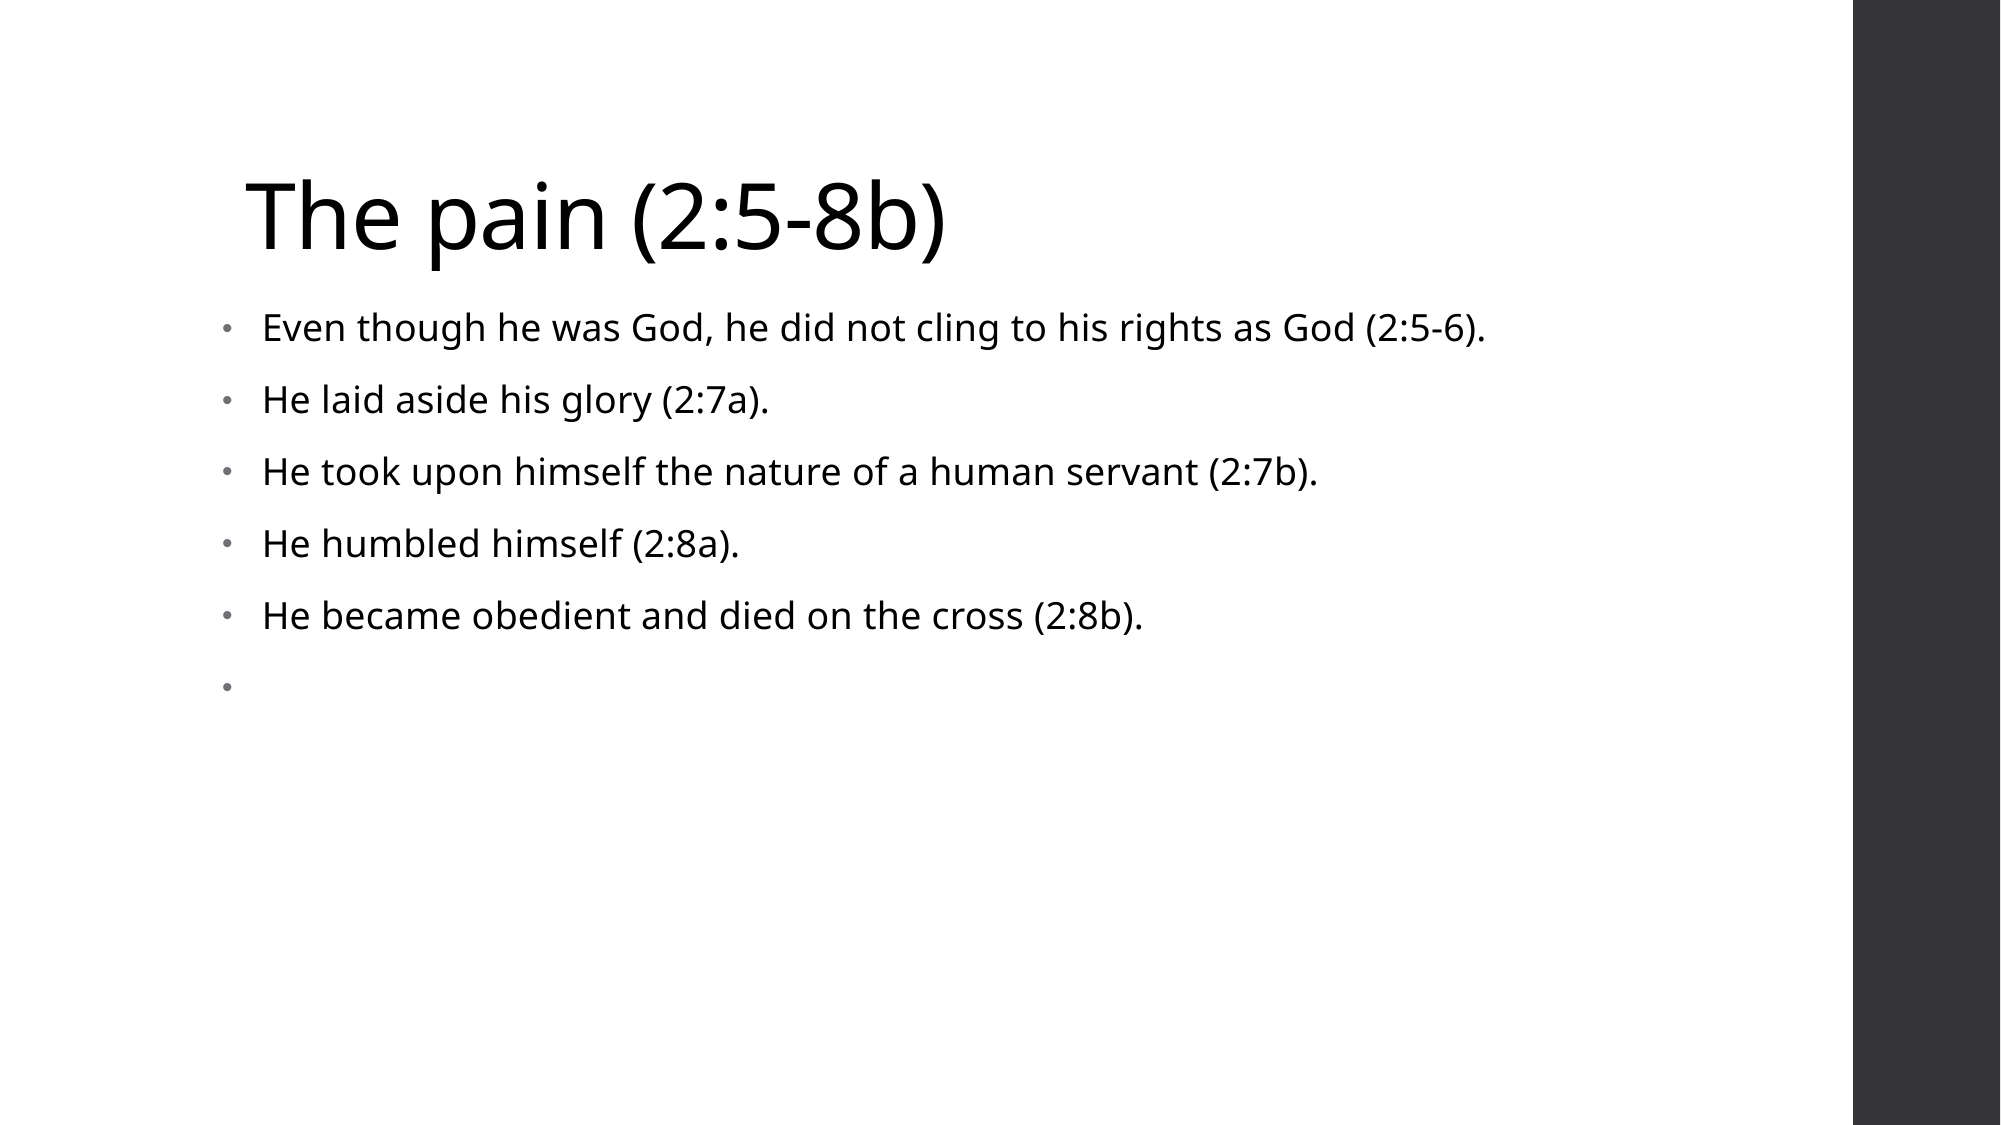

# The pain (2:5-8b)
 Even though he was God, he did not cling to his rights as God (2:5-6).
 He laid aside his glory (2:7a).
 He took upon himself the nature of a human servant (2:7b).
 He humbled himself (2:8a).
 He became obedient and died on the cross (2:8b).